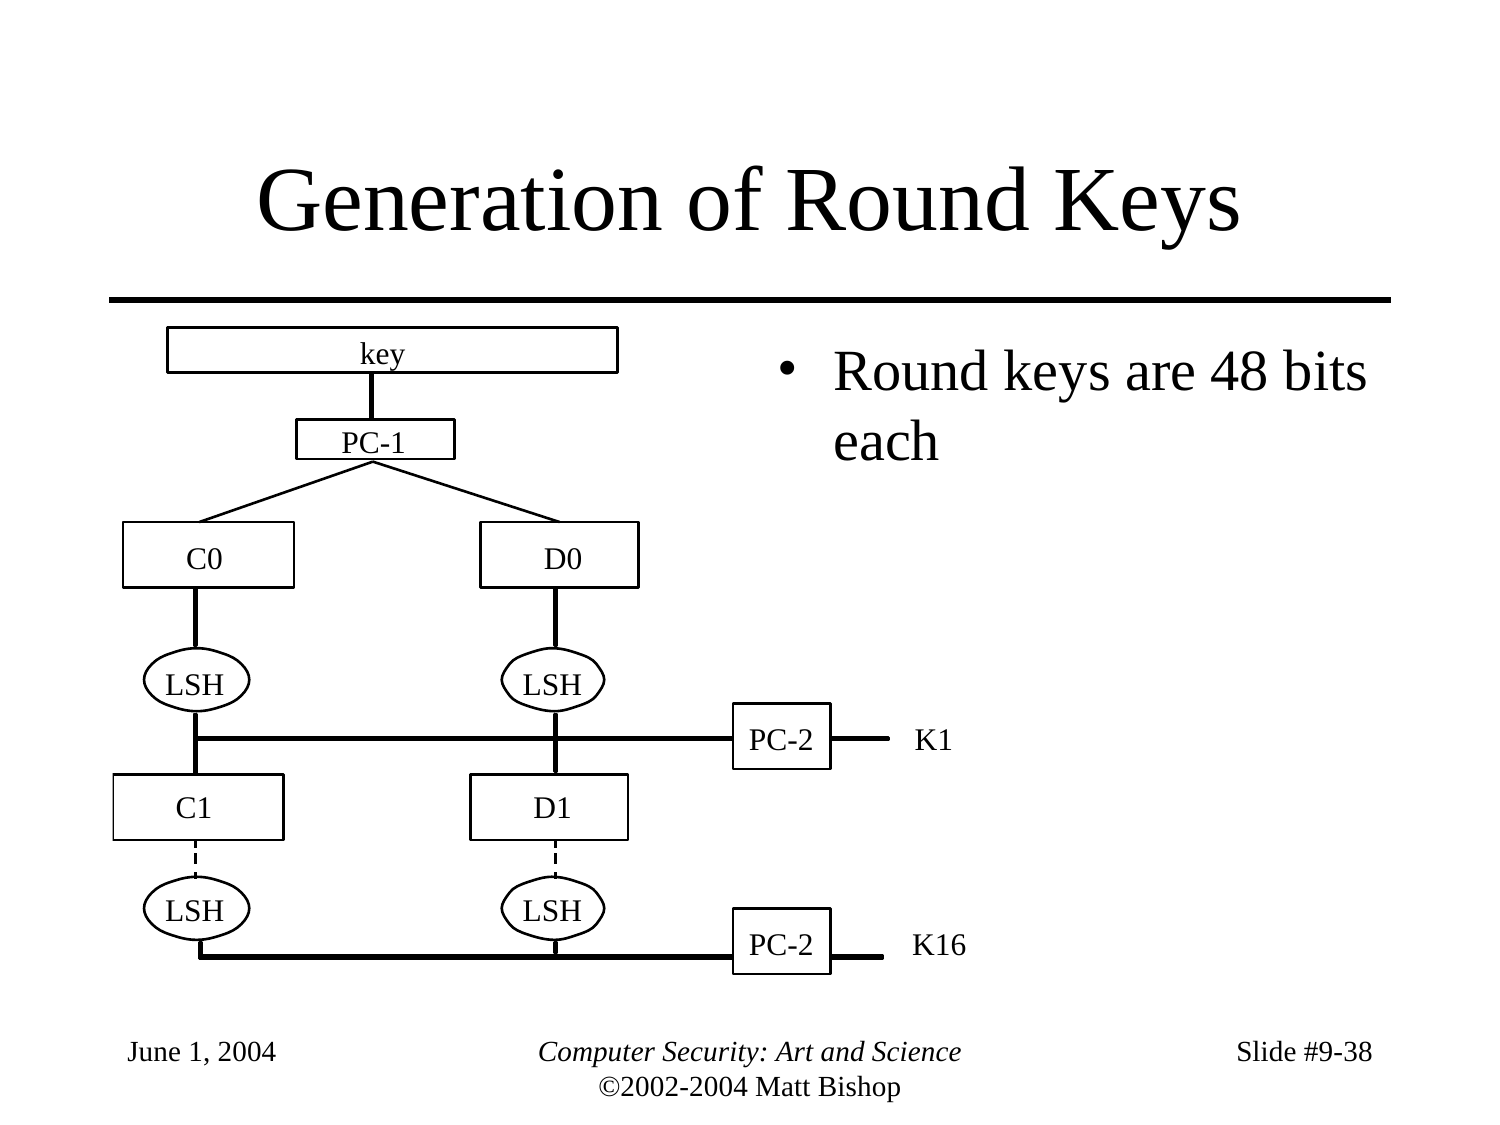

# Generation of Round Keys
Round keys are 48 bits each
©2002-2004 Matt Bishop
Slide #9-